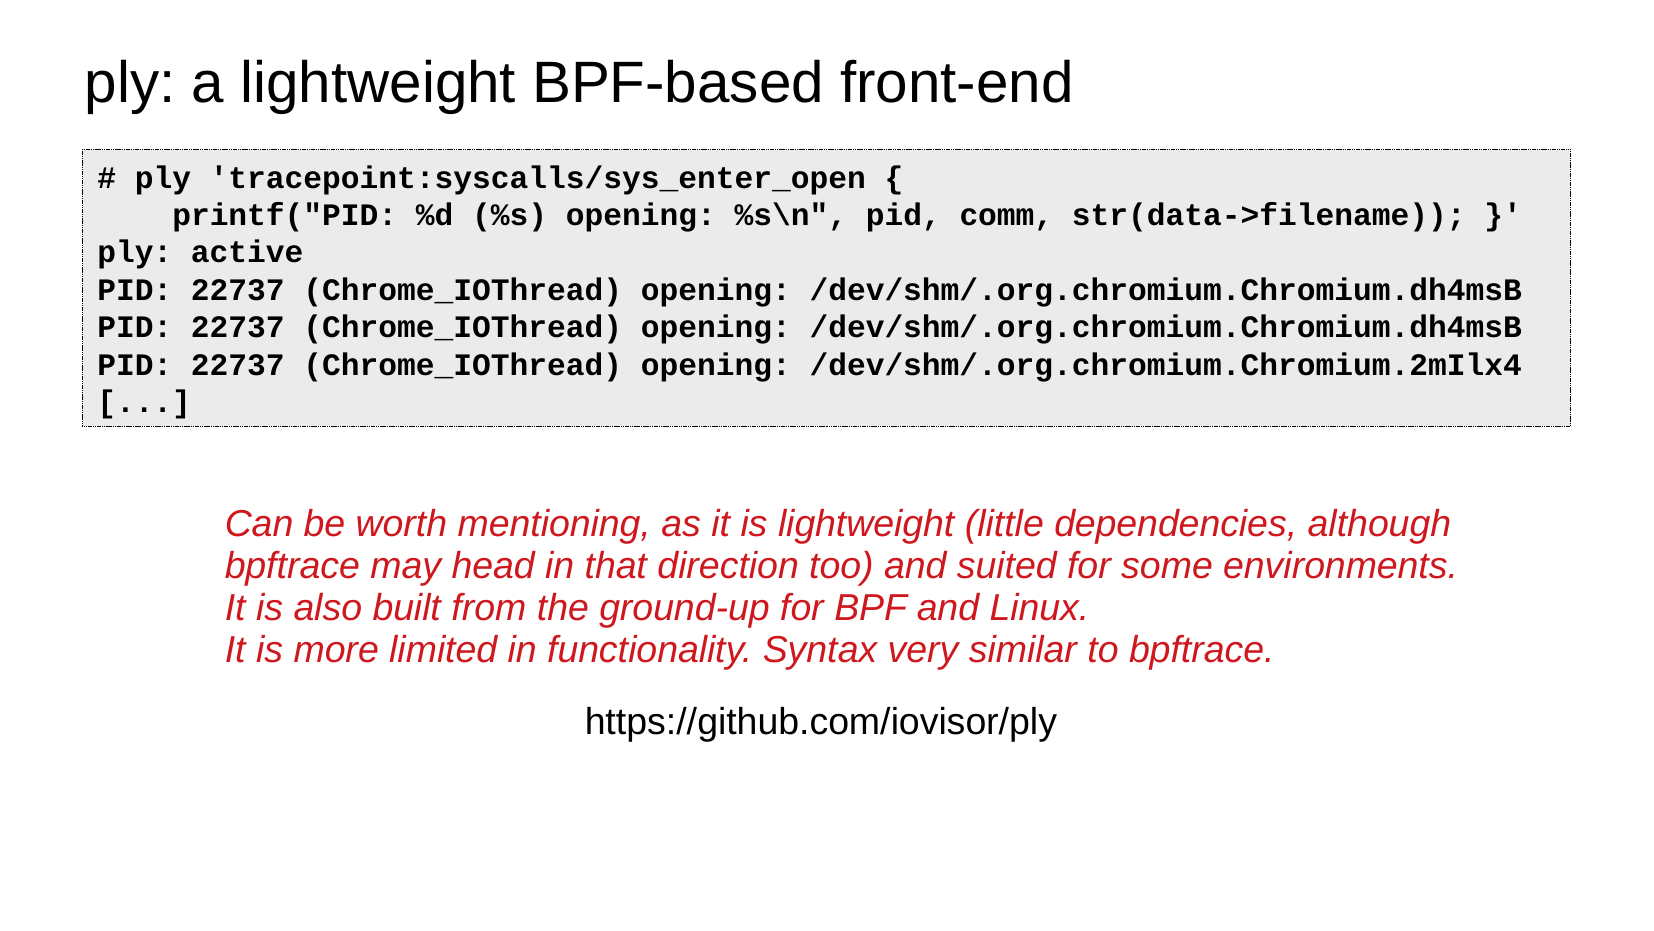

# ply: a lightweight BPF-based front-end
# ply 'tracepoint:syscalls/sys_enter_open {
 printf("PID: %d (%s) opening: %s\n", pid, comm, str(data->filename)); }'
ply: active
PID: 22737 (Chrome_IOThread) opening: /dev/shm/.org.chromium.Chromium.dh4msB
PID: 22737 (Chrome_IOThread) opening: /dev/shm/.org.chromium.Chromium.dh4msB
PID: 22737 (Chrome_IOThread) opening: /dev/shm/.org.chromium.Chromium.2mIlx4
[...]
Can be worth mentioning, as it is lightweight (little dependencies, although
bpftrace may head in that direction too) and suited for some environments.
It is also built from the ground-up for BPF and Linux.
It is more limited in functionality. Syntax very similar to bpftrace.
https://github.com/iovisor/ply